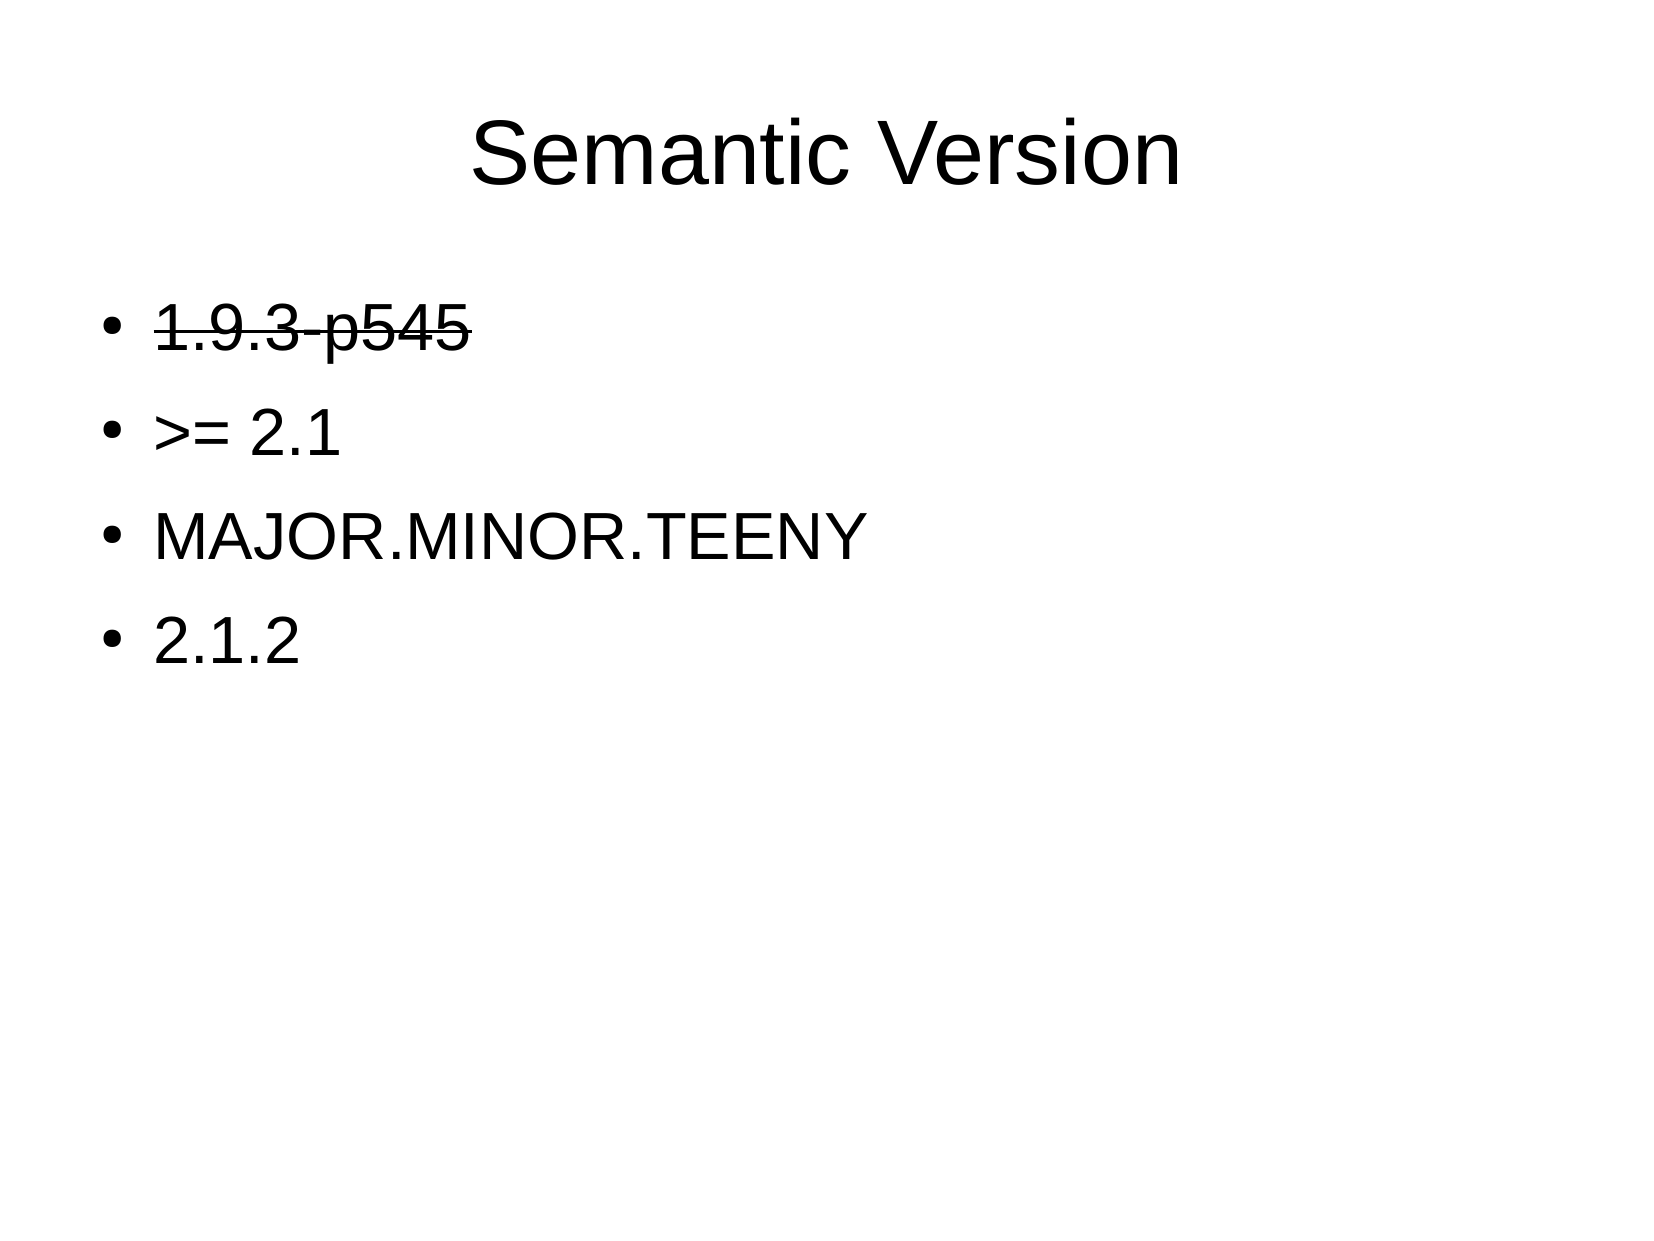

# Semantic Version
1.9.3-p545
>= 2.1
MAJOR.MINOR.TEENY
2.1.2